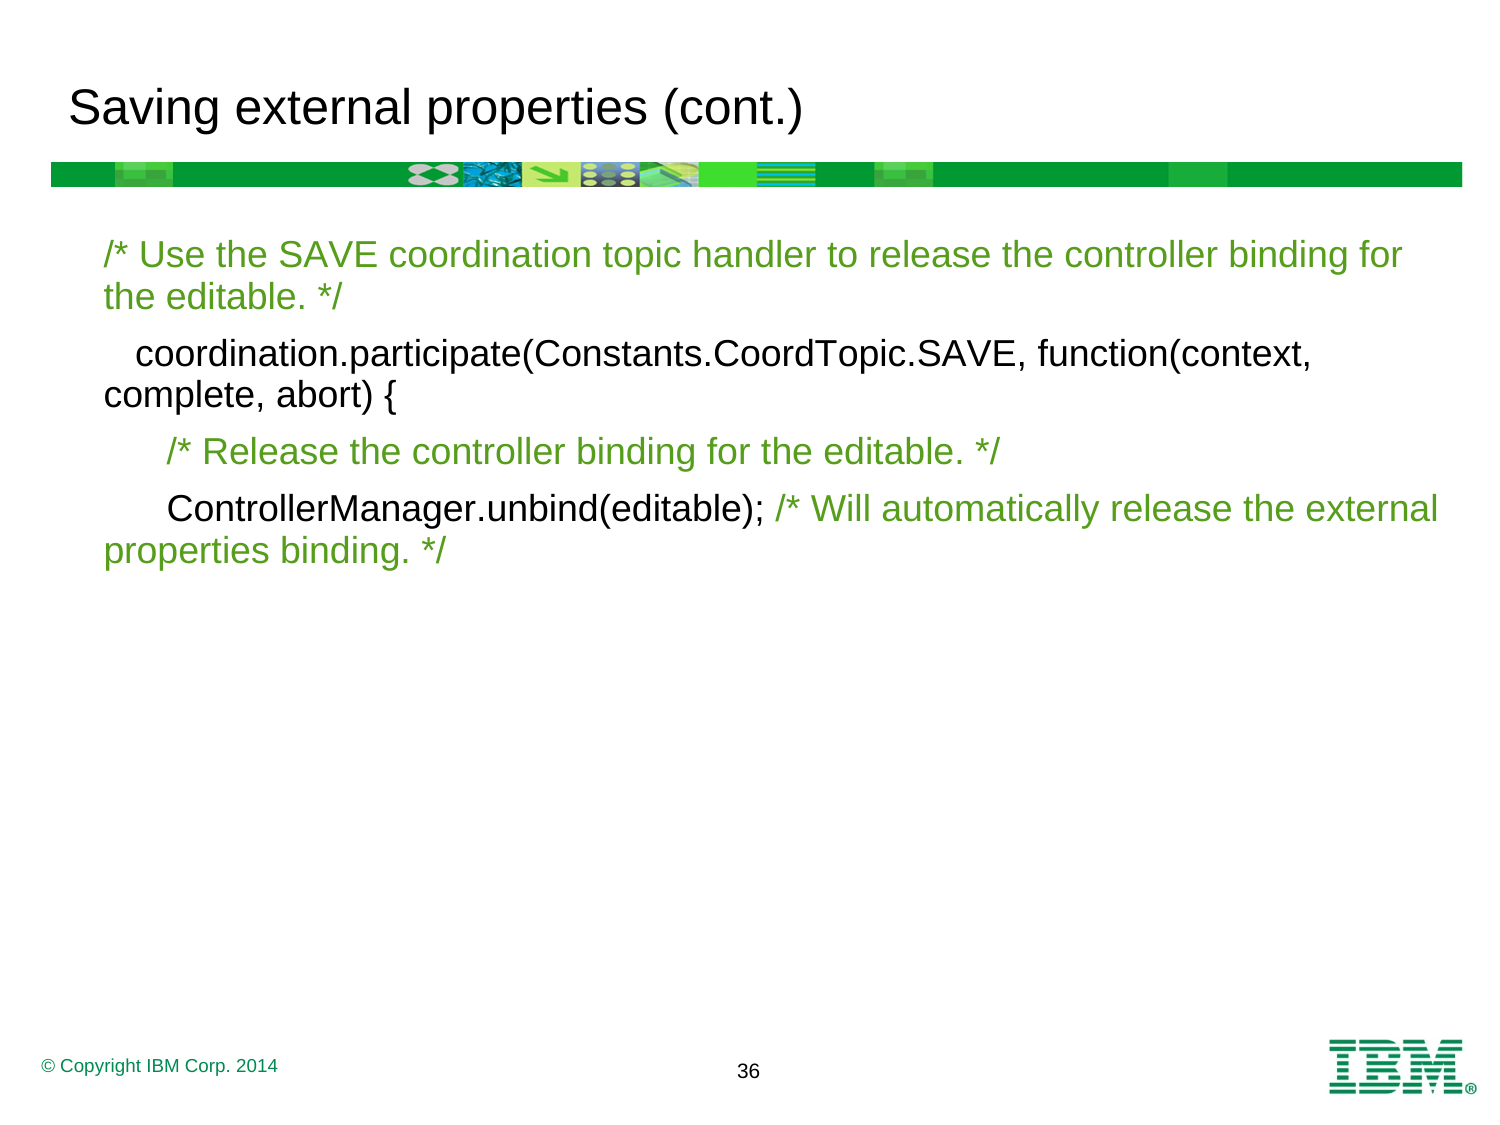

# Saving external properties (cont.)
/* Use the SAVE coordination topic handler to release the controller binding for the editable. */
 coordination.participate(Constants.CoordTopic.SAVE, function(context, complete, abort) {
 /* Release the controller binding for the editable. */
 ControllerManager.unbind(editable); /* Will automatically release the external properties binding. */
36